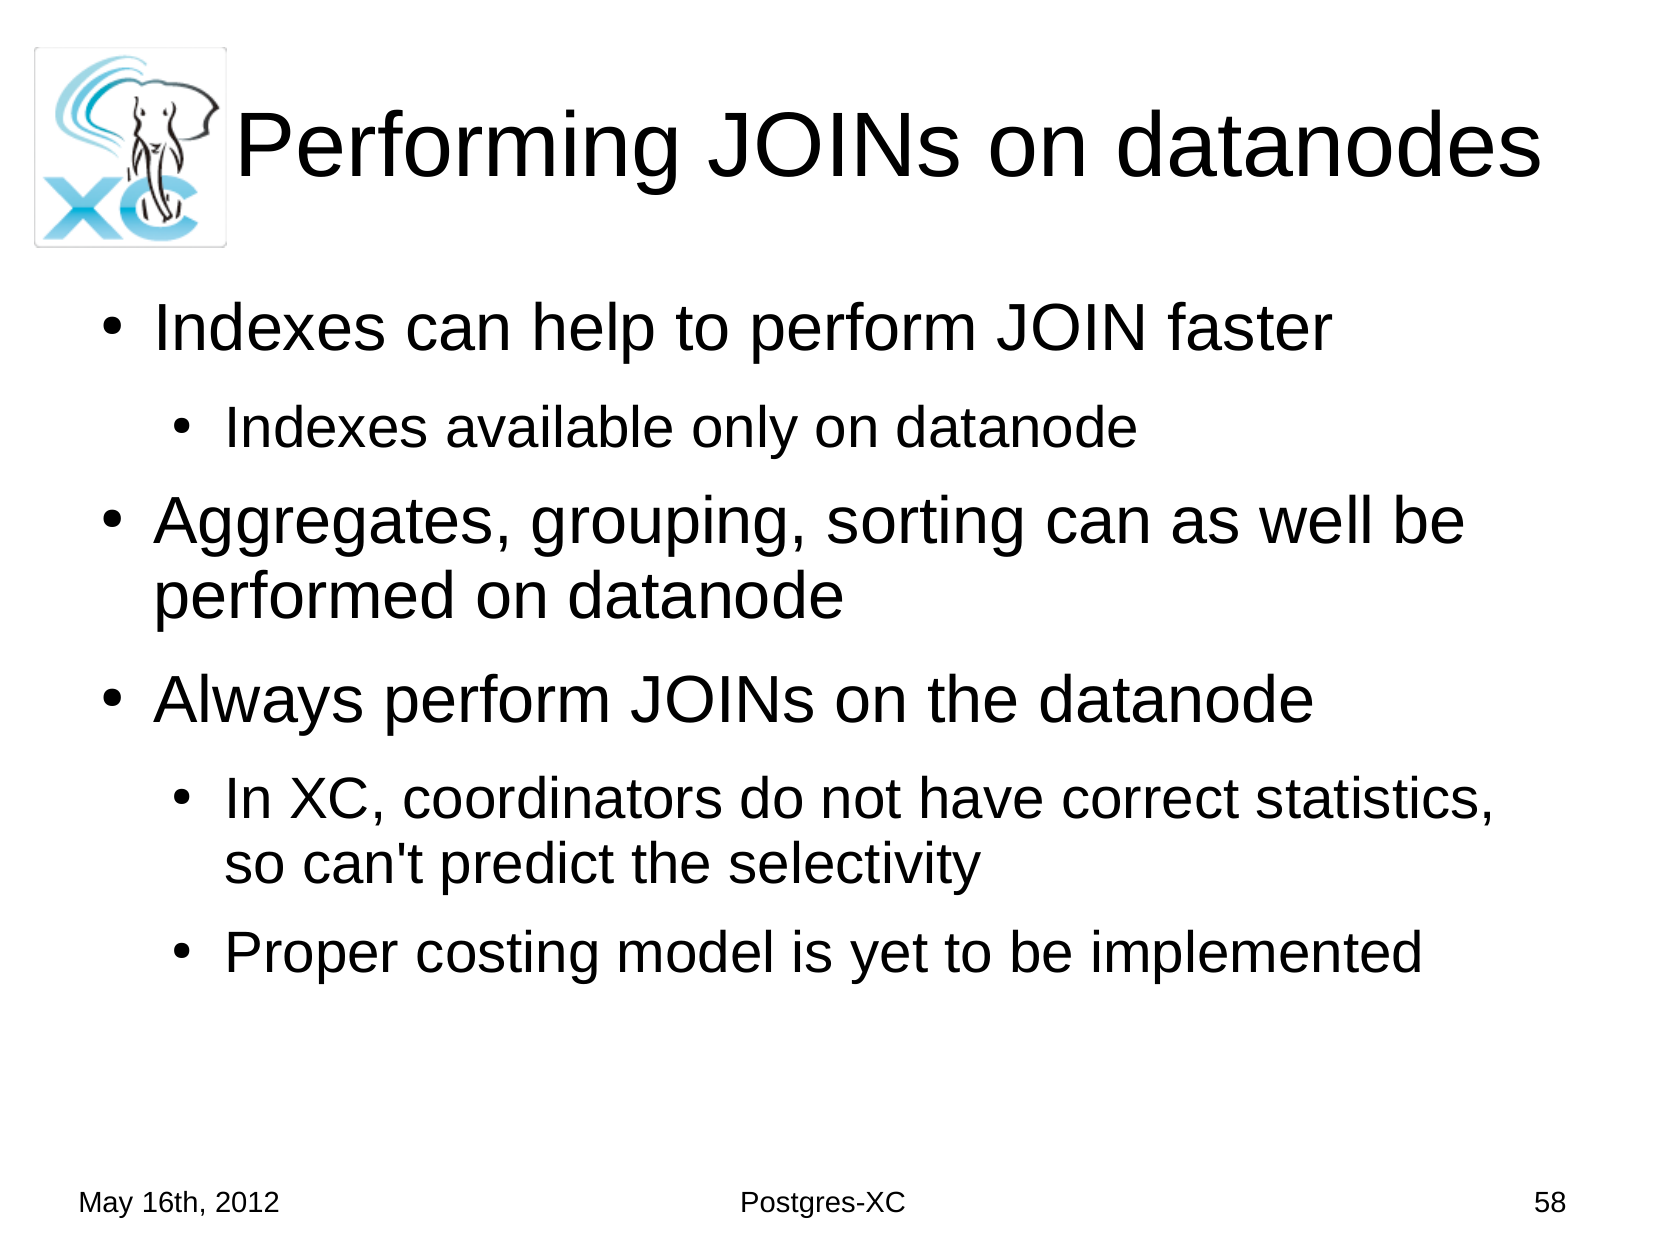

# Performing JOINs on datanodes
Indexes can help to perform JOIN faster
Indexes available only on datanode
Aggregates, grouping, sorting can as well be performed on datanode
Always perform JOINs on the datanode
In XC, coordinators do not have correct statistics, so can't predict the selectivity
Proper costing model is yet to be implemented
58